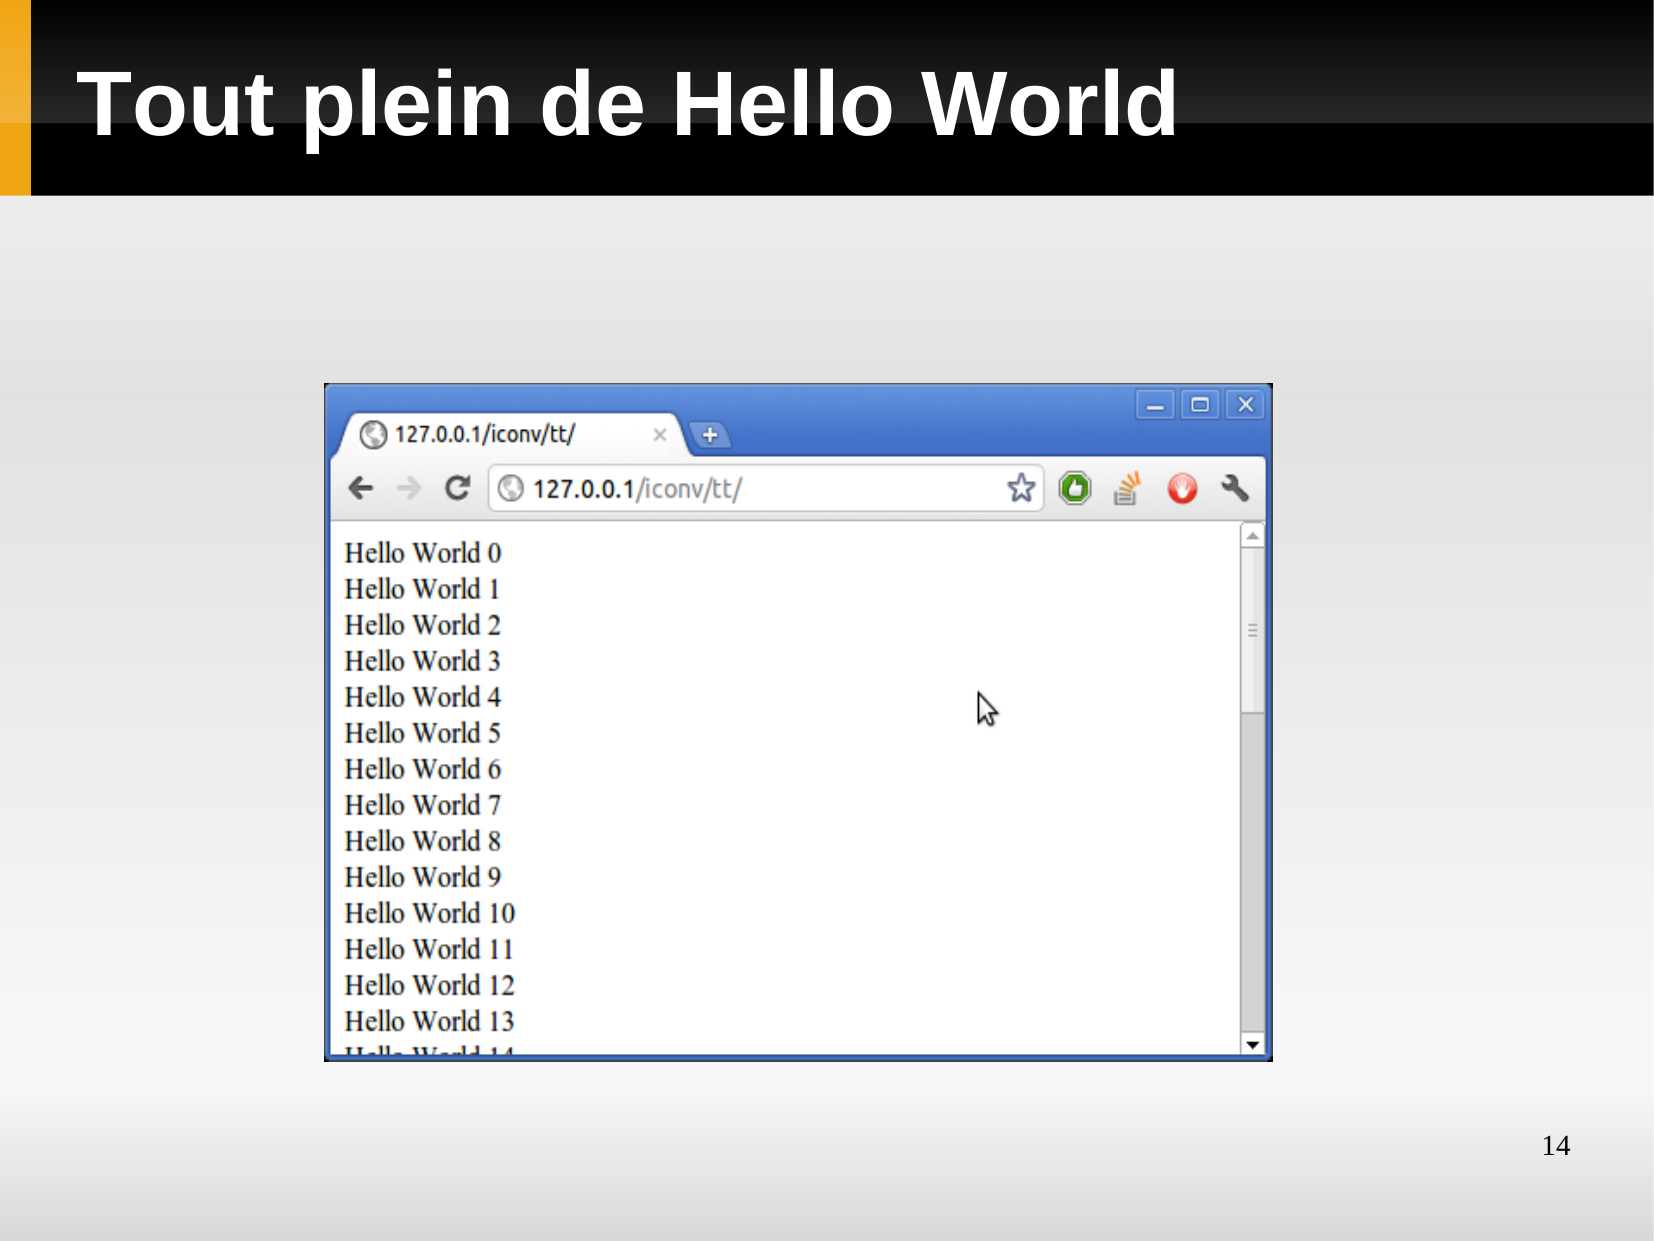

# Tout plein de Hello World
14